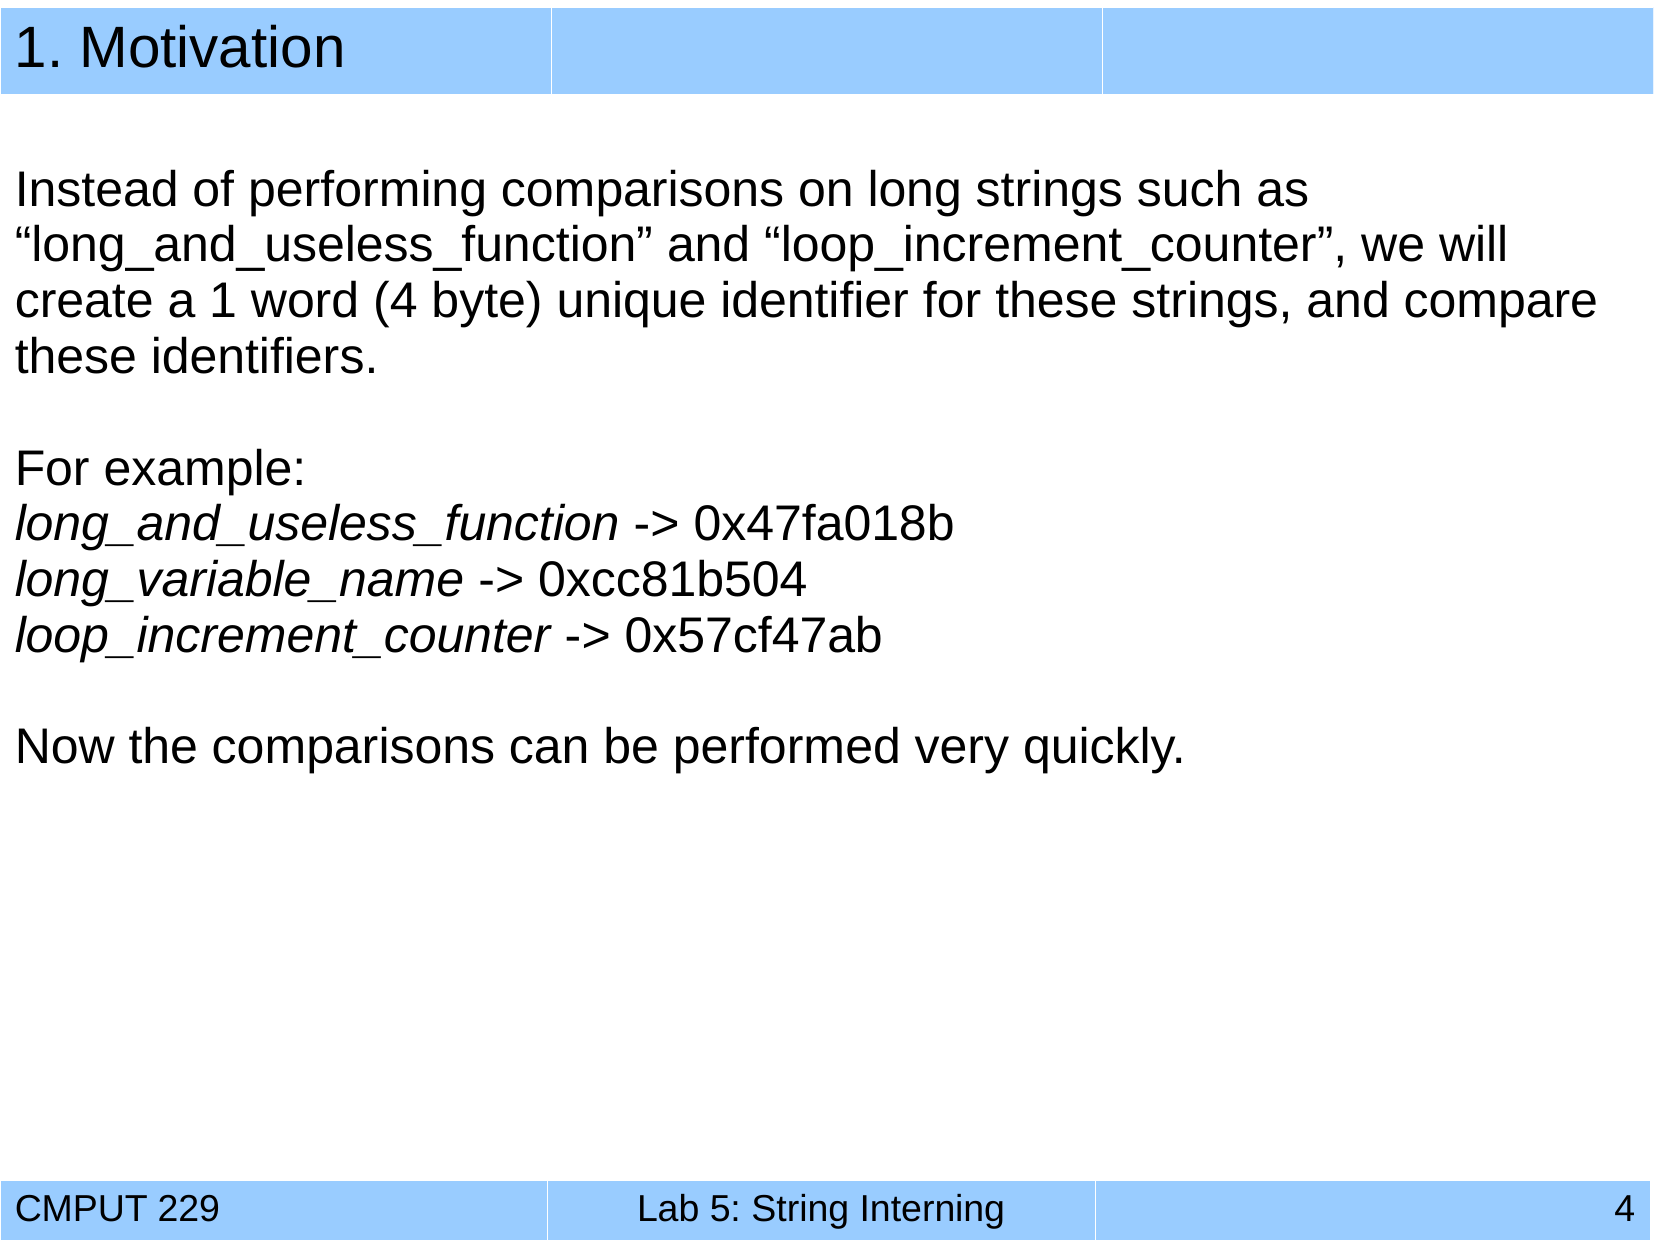

| 1. Motivation | | |
| --- | --- | --- |
Instead of performing comparisons on long strings such as “long_and_useless_function” and “loop_increment_counter”, we will create a 1 word (4 byte) unique identifier for these strings, and compare these identifiers.
For example:
long_and_useless_function -> 0x47fa018b
long_variable_name -> 0xcc81b504
loop_increment_counter -> 0x57cf47ab
Now the comparisons can be performed very quickly.
| CMPUT 229 | Lab 5: String Interning | |
| --- | --- | --- |